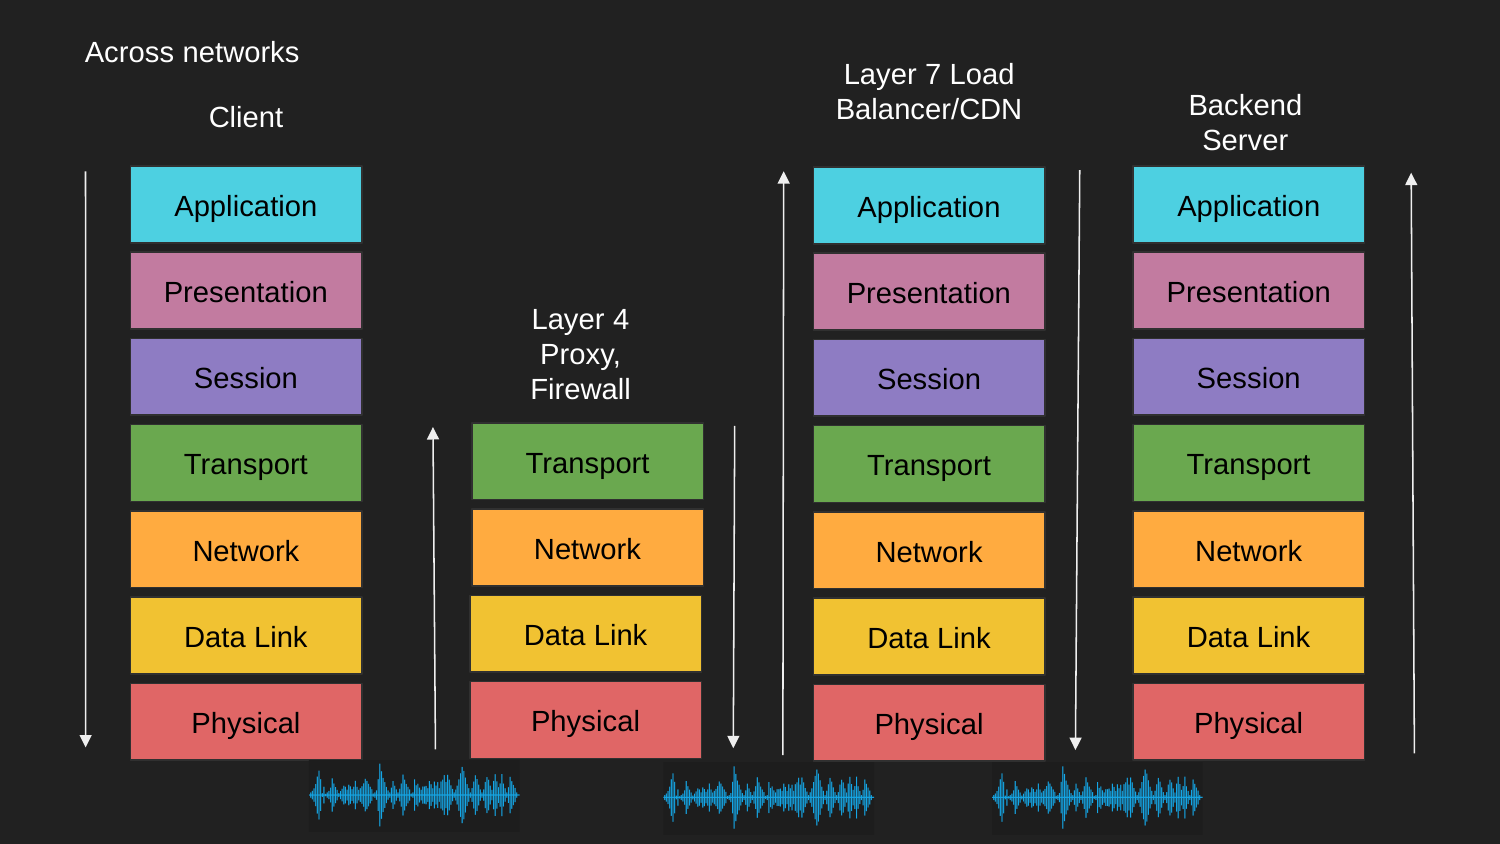

Across networks
Layer 7 Load Balancer/CDN
Backend Server
Client
Application
Application
Application
Presentation
Presentation
Presentation
Layer 4 Proxy, Firewall
Session
Session
Session
Transport
Transport
Transport
Transport
Network
Network
Network
Network
Data Link
Data Link
Data Link
Data Link
Physical
Physical
Physical
Physical